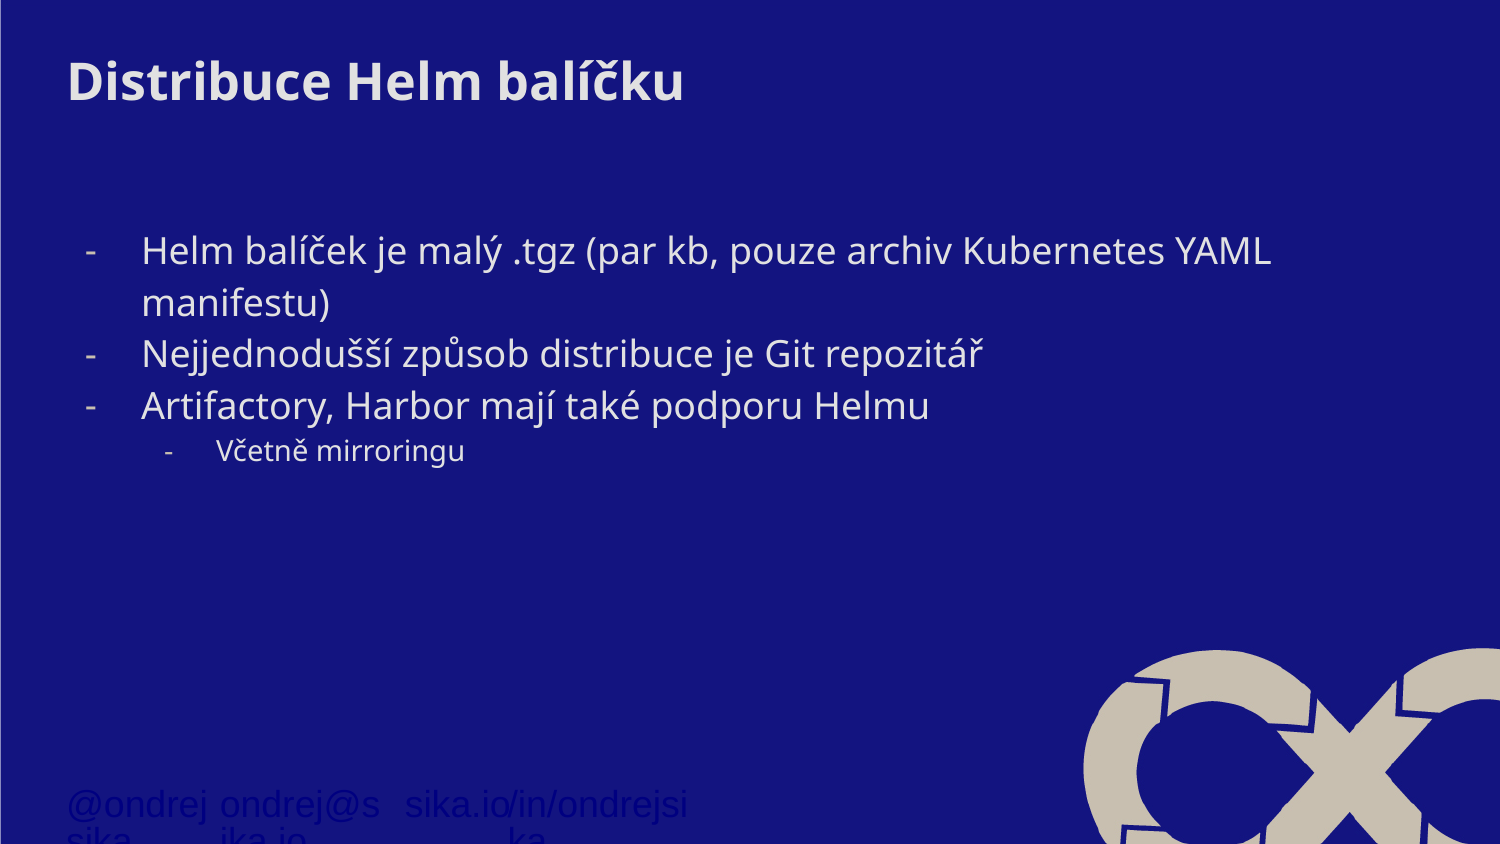

# Distribuce Helm balíčku
Helm balíček je malý .tgz (par kb, pouze archiv Kubernetes YAML manifestu)
Nejjednodušší způsob distribuce je Git repozitář
Artifactory, Harbor mají také podporu Helmu
Včetně mirroringu